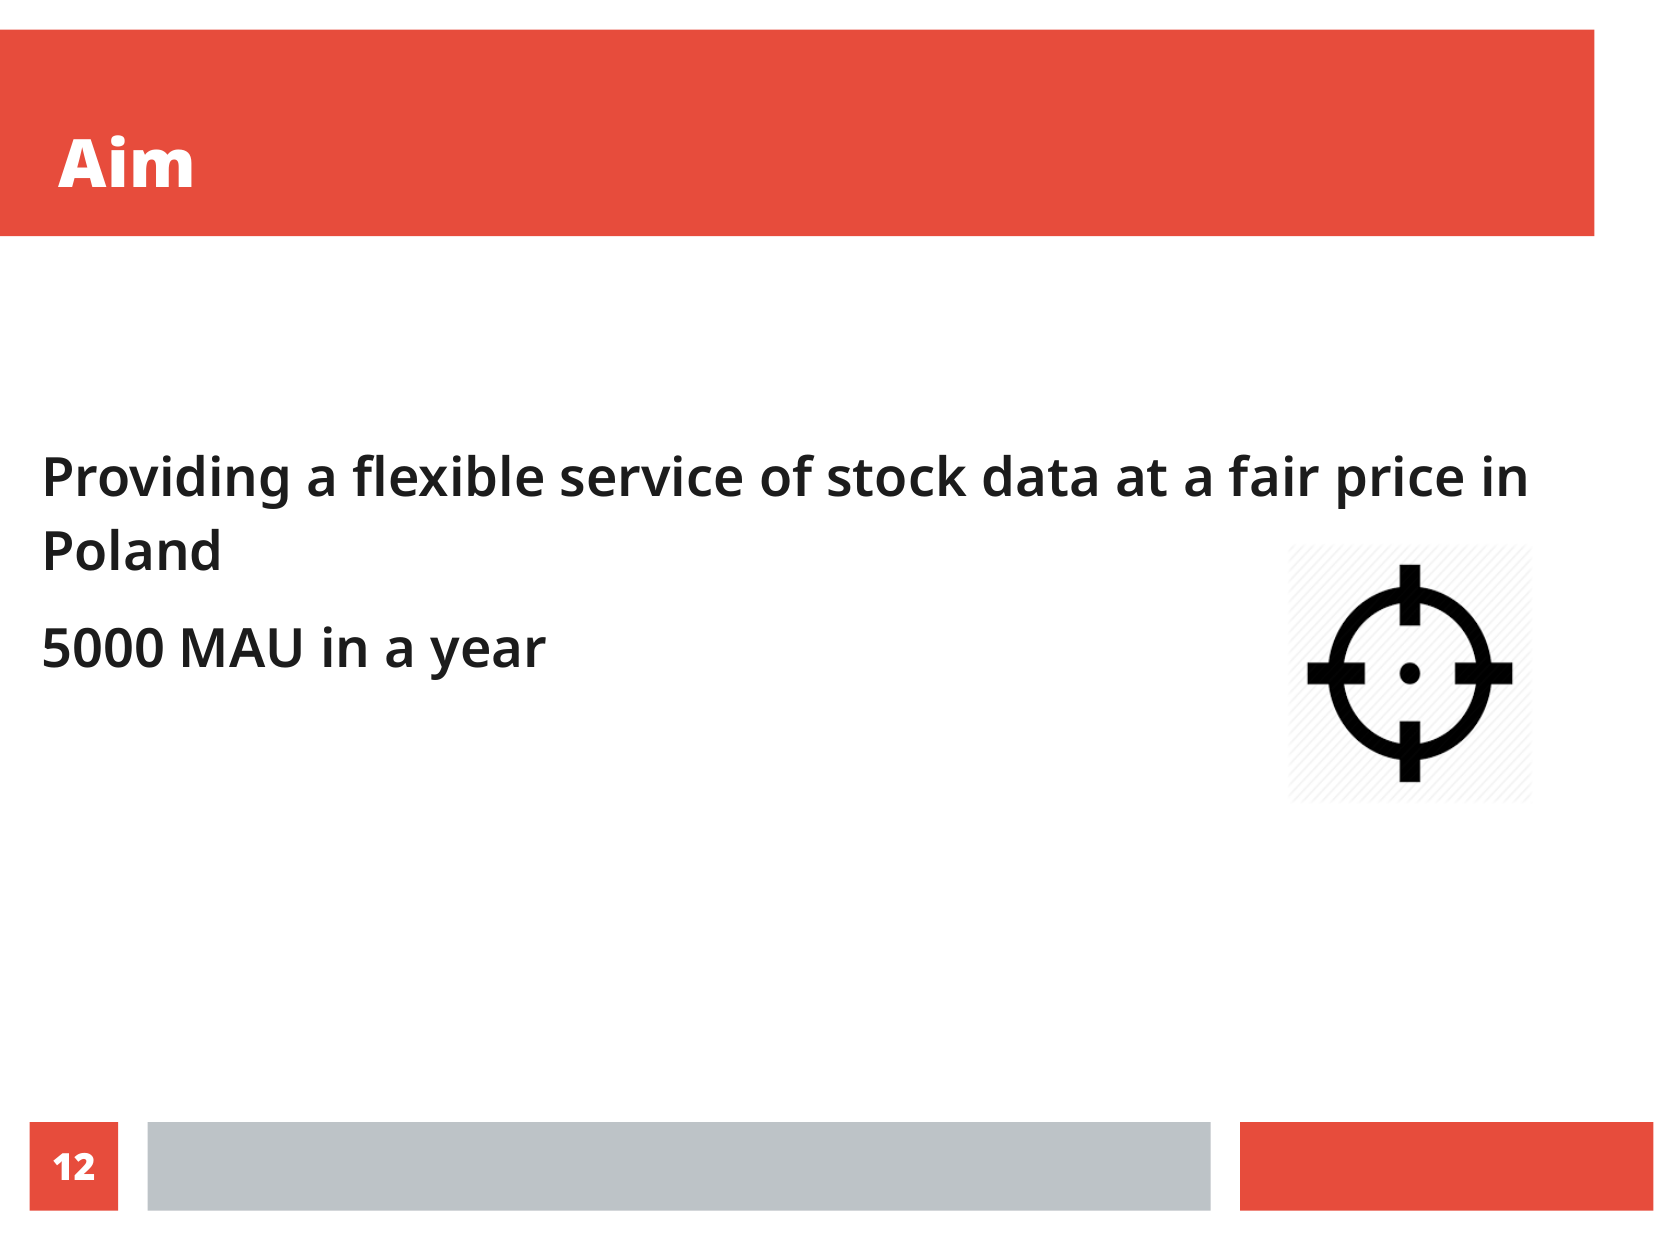

# Aim
Providing a flexible service of stock data at a fair price in Poland
5000 MAU in a year
12